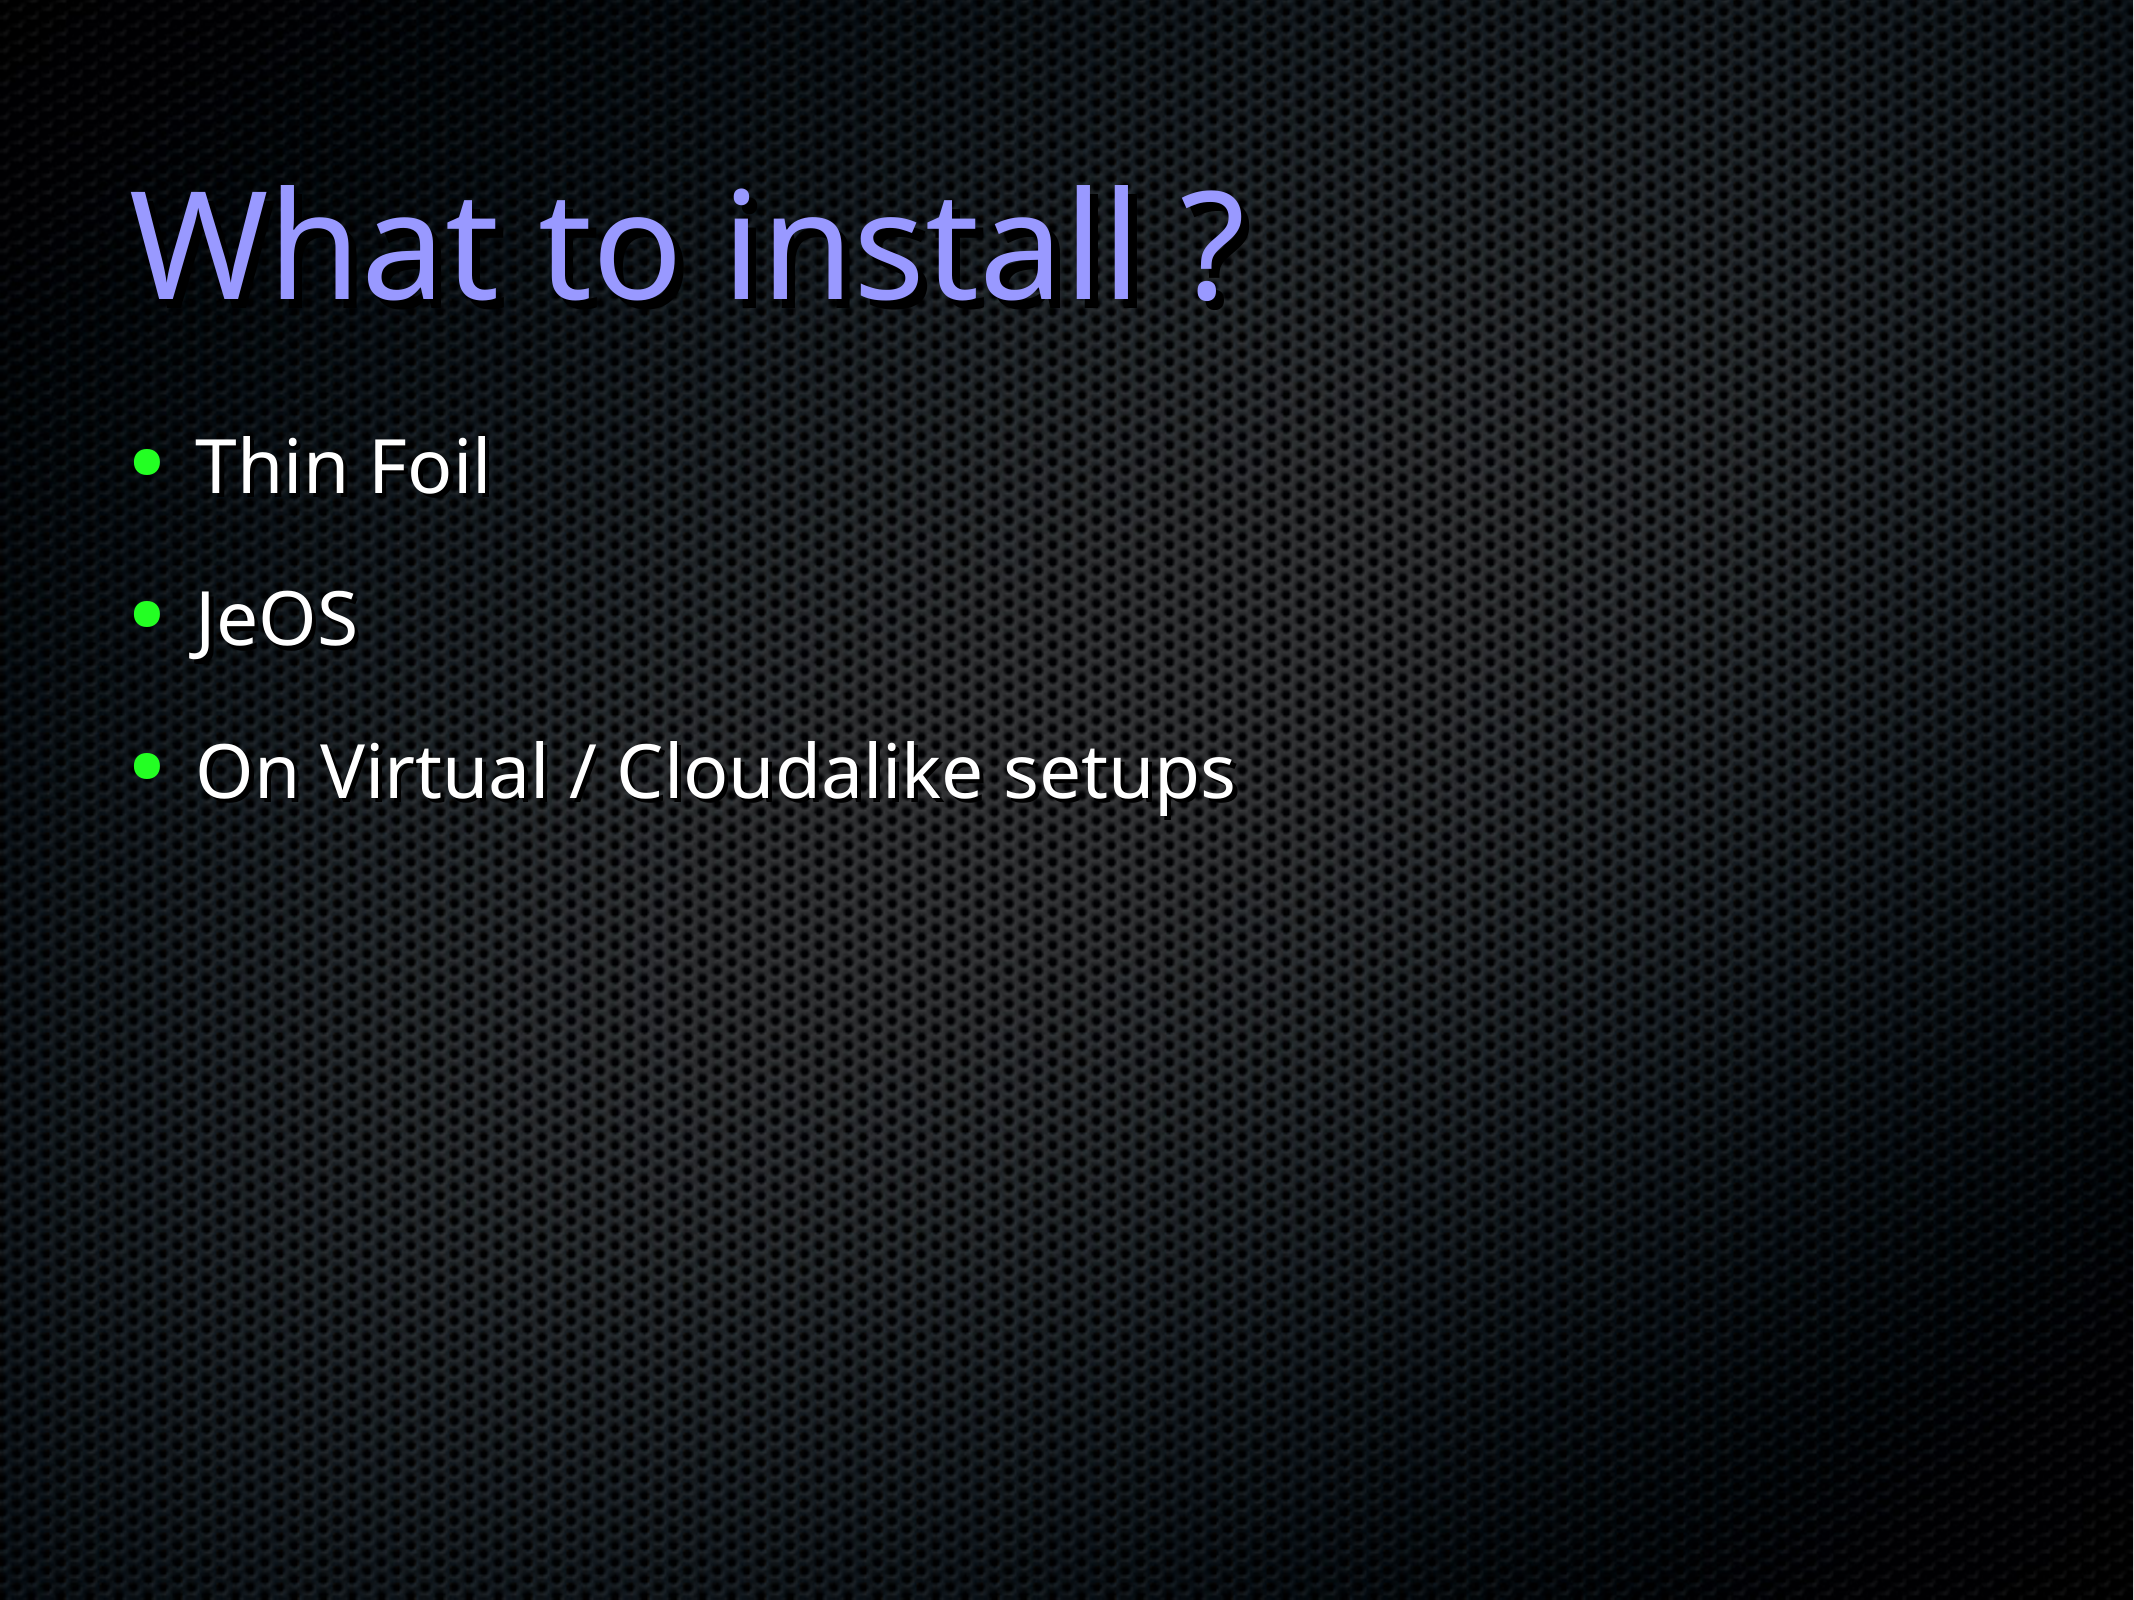

# What to install ?
Thin Foil
JeOS
On Virtual / Cloudalike setups